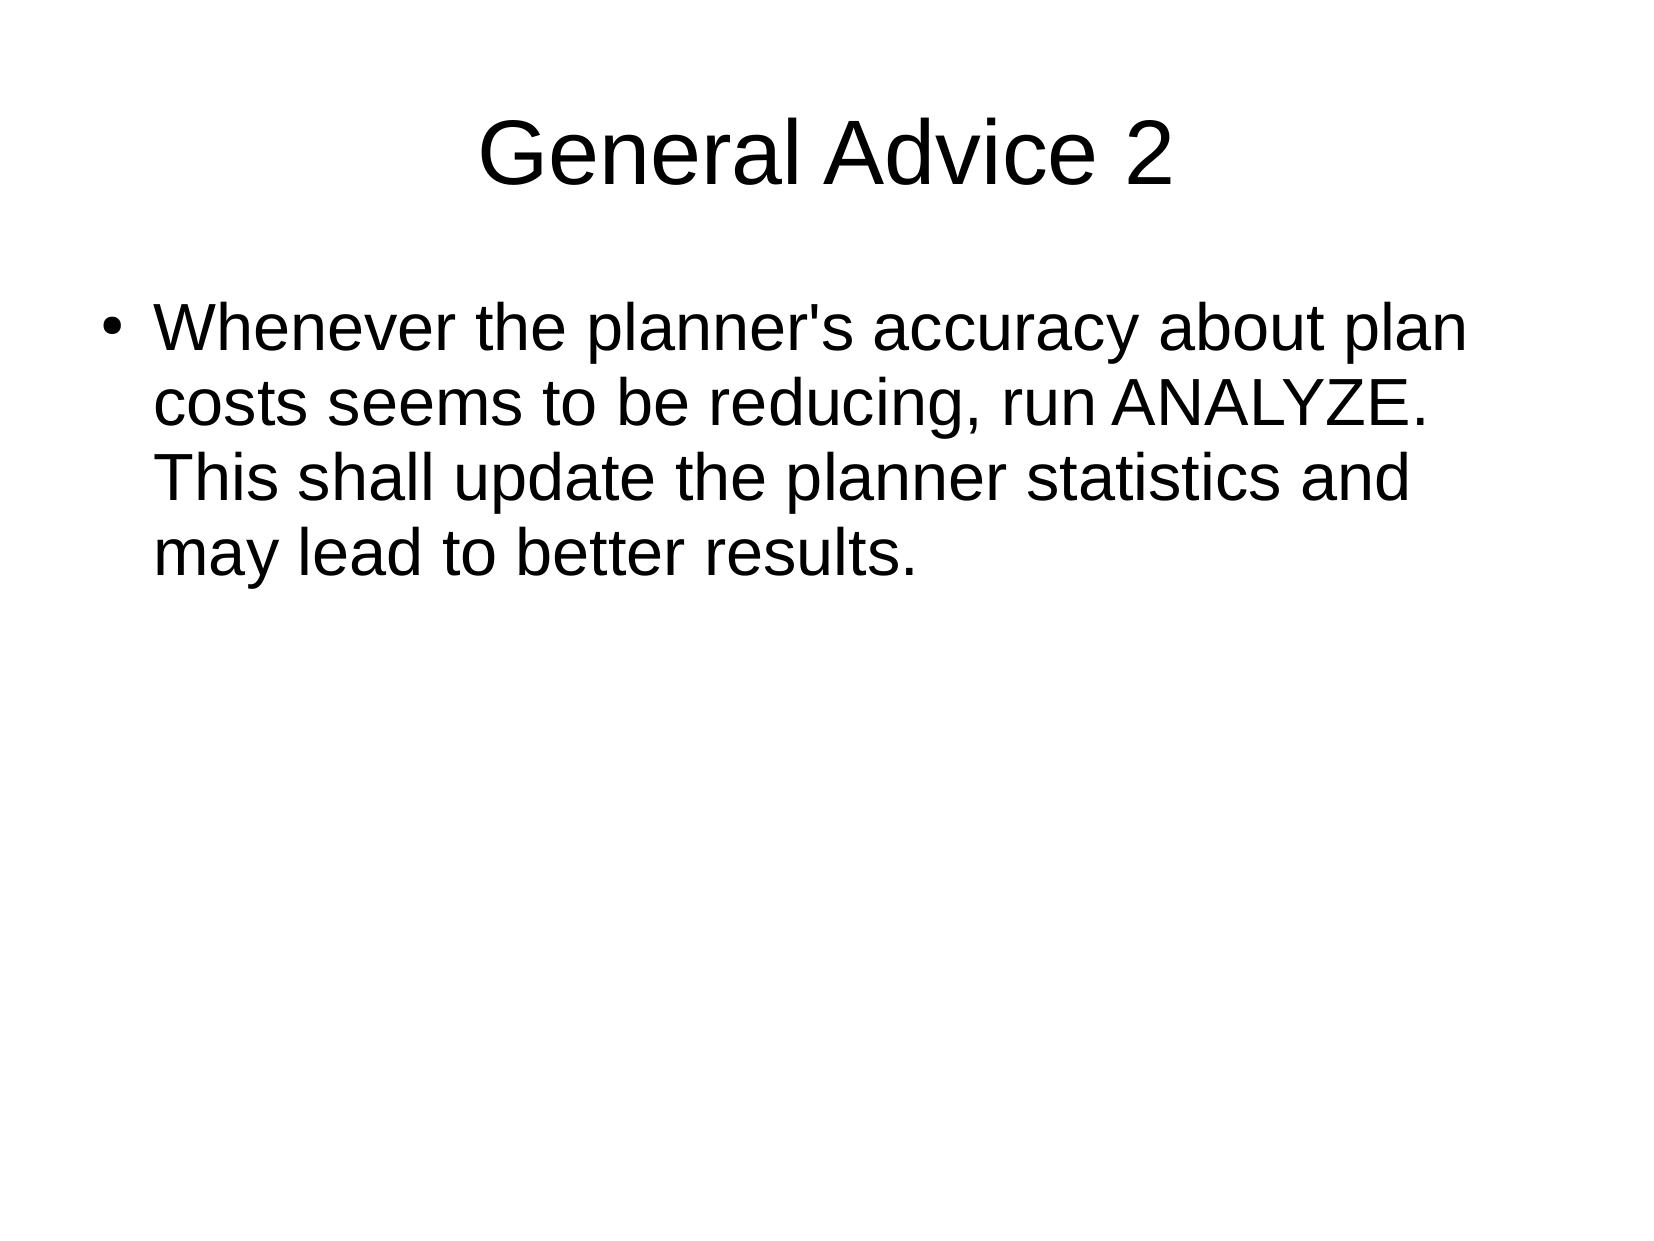

# General Advice 2
Whenever the planner's accuracy about plan costs seems to be reducing, run ANALYZE. This shall update the planner statistics and may lead to better results.